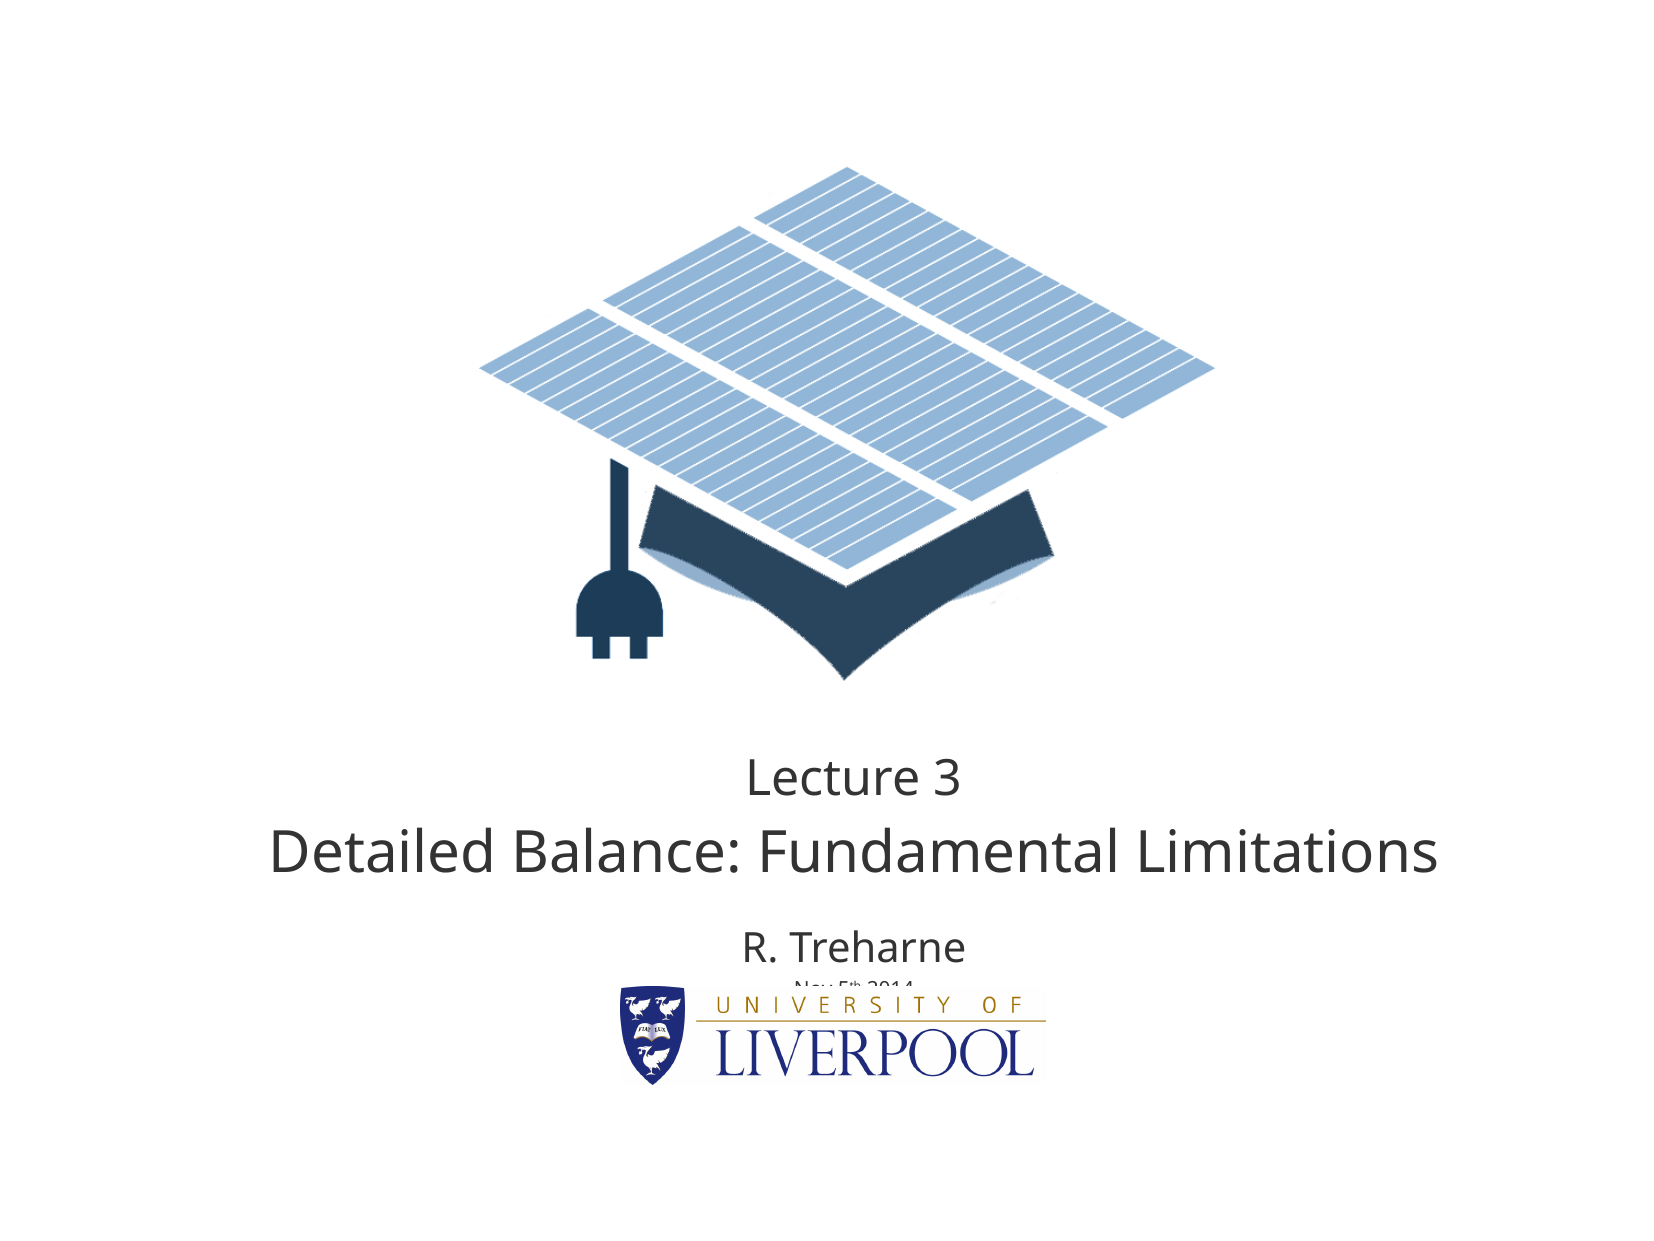

Lecture 3
Detailed Balance: Fundamental Limitations
R. Treharne
Nov 5th 2014